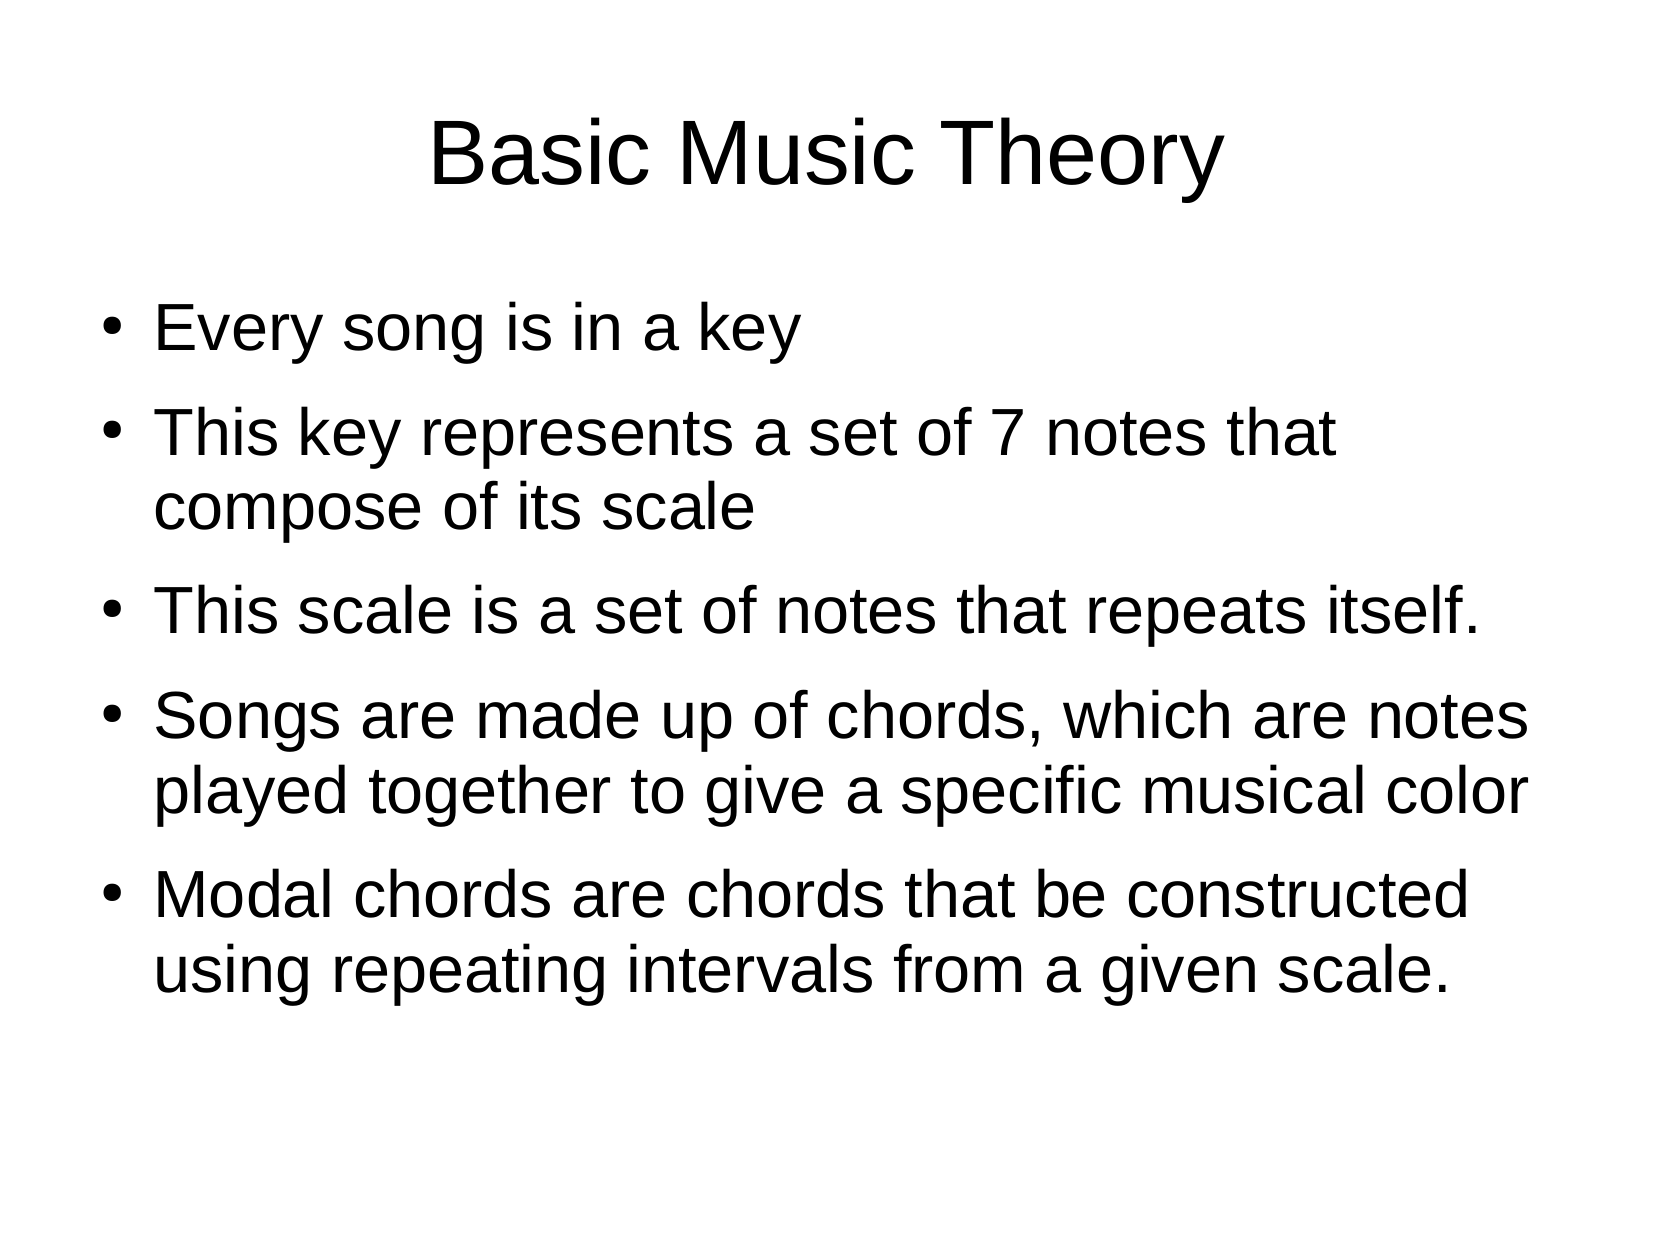

# Basic Music Theory
Every song is in a key
This key represents a set of 7 notes that compose of its scale
This scale is a set of notes that repeats itself.
Songs are made up of chords, which are notes played together to give a specific musical color
Modal chords are chords that be constructed using repeating intervals from a given scale.